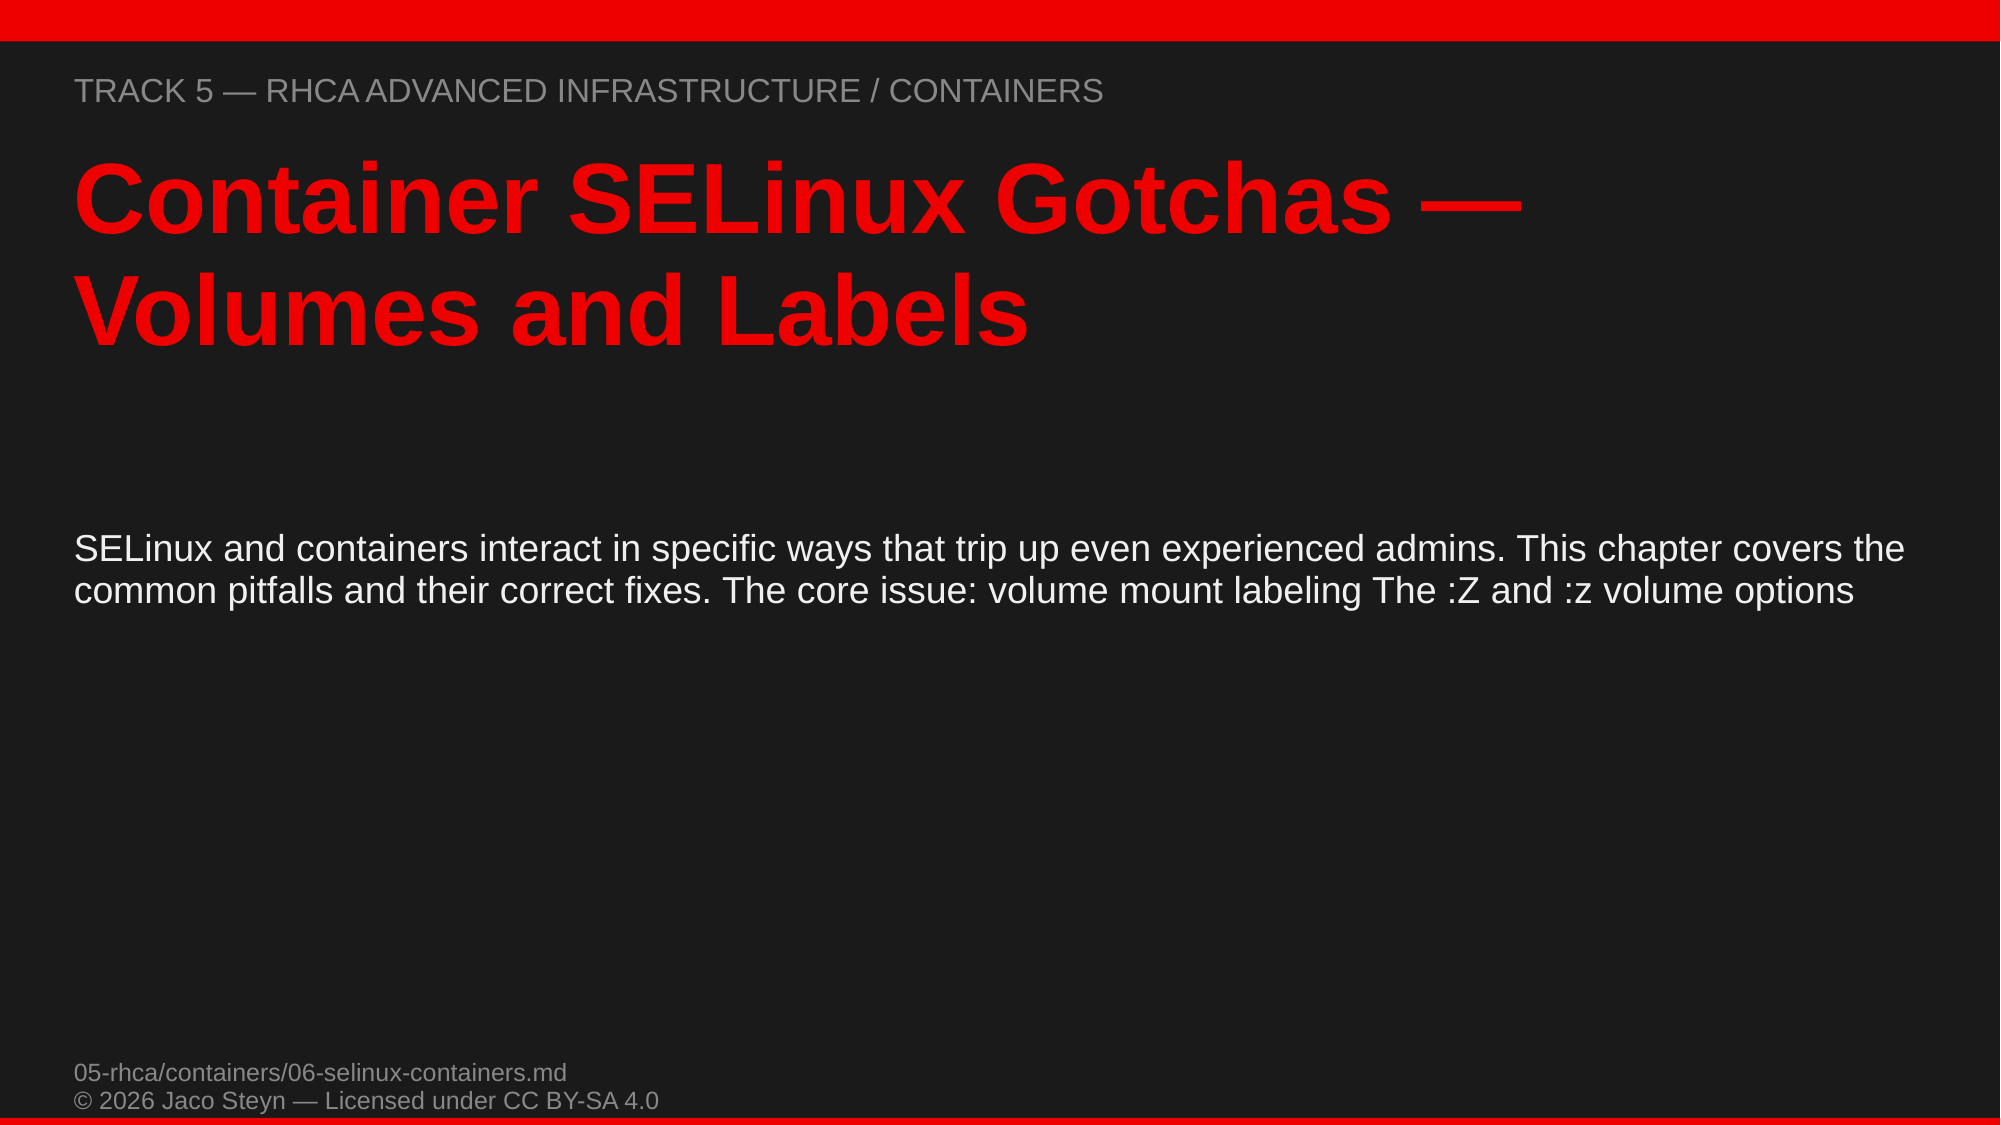

TRACK 5 — RHCA ADVANCED INFRASTRUCTURE / CONTAINERS
Container SELinux Gotchas — Volumes and Labels
SELinux and containers interact in specific ways that trip up even experienced admins. This chapter covers the common pitfalls and their correct fixes. The core issue: volume mount labeling The :Z and :z volume options
05-rhca/containers/06-selinux-containers.md
© 2026 Jaco Steyn — Licensed under CC BY-SA 4.0